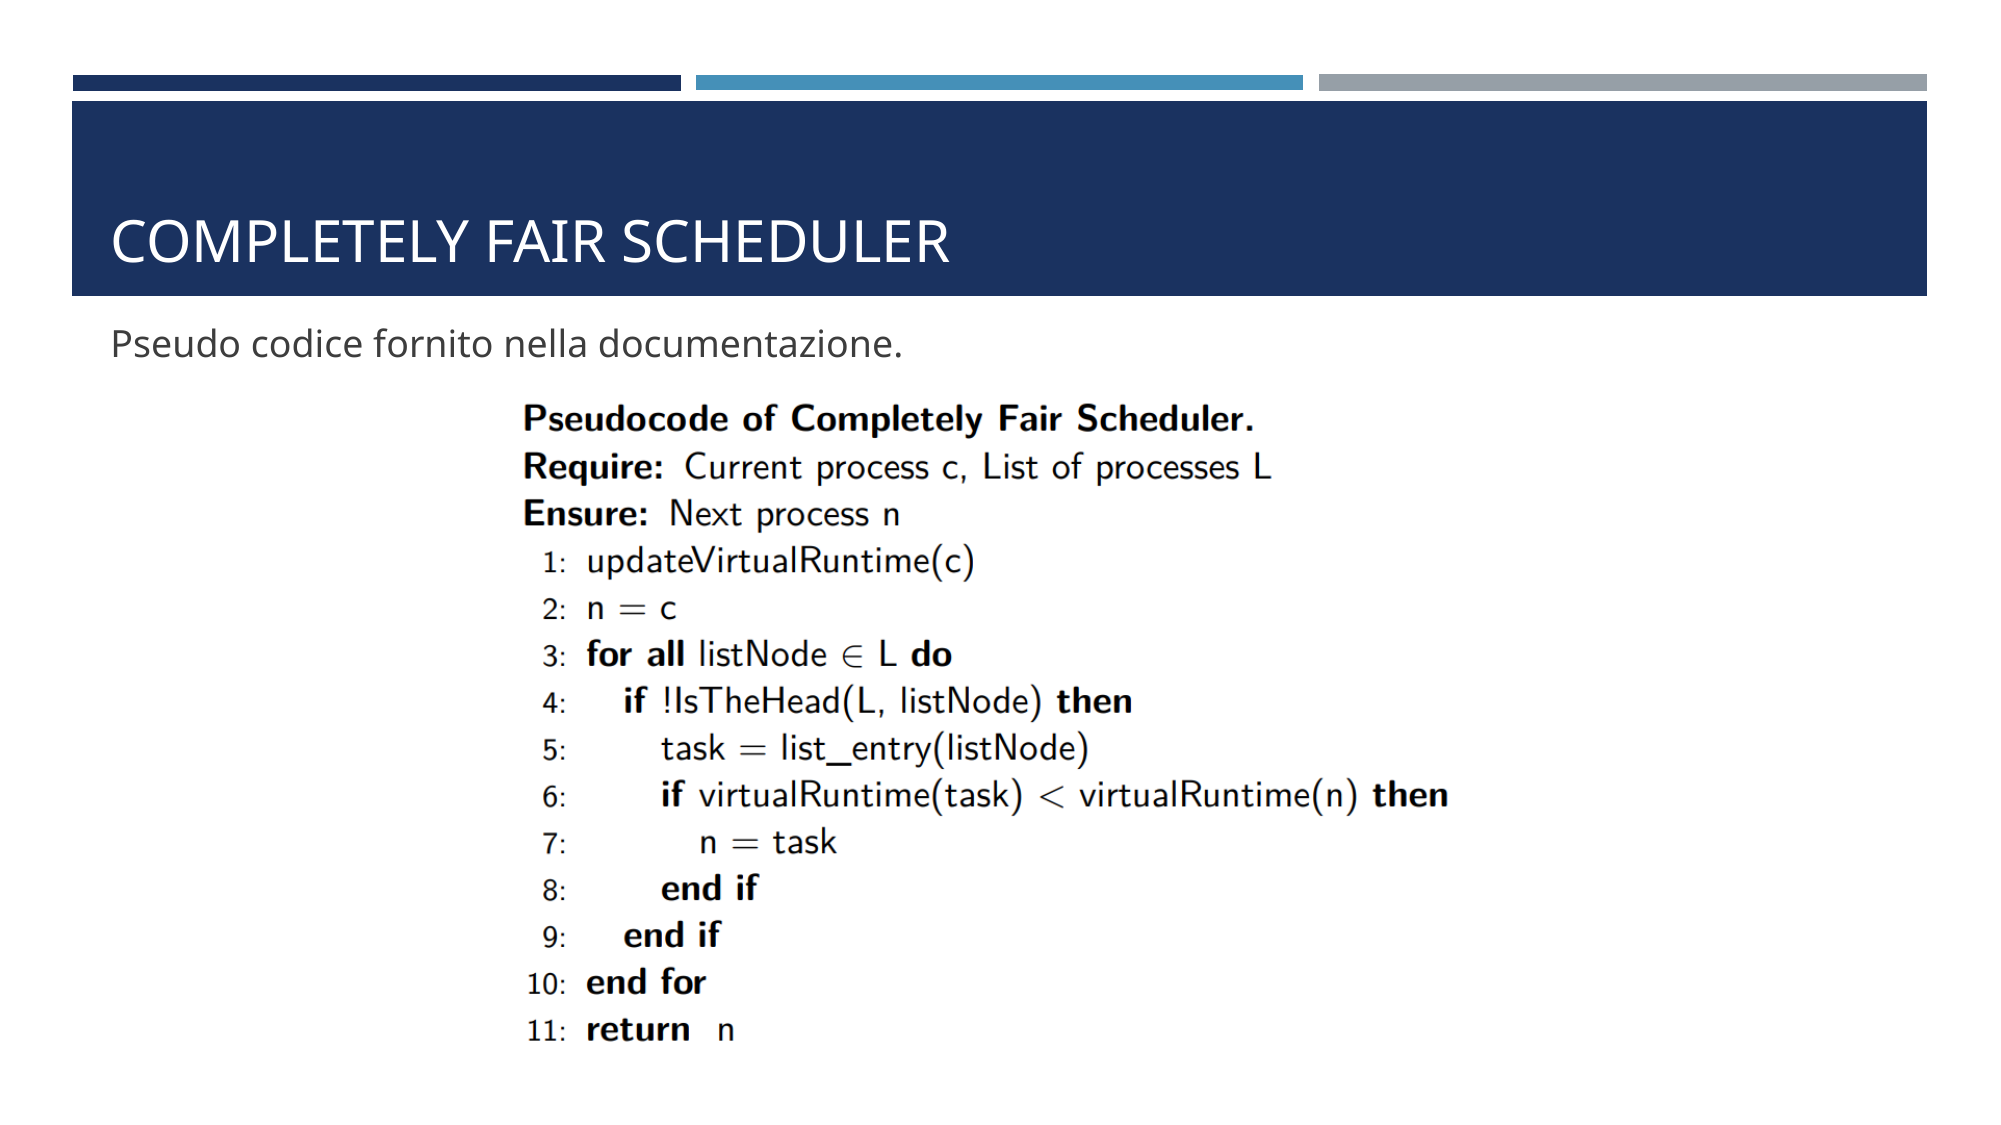

Pseudo codice fornito nella documentazione.
# Completely Fair Scheduler